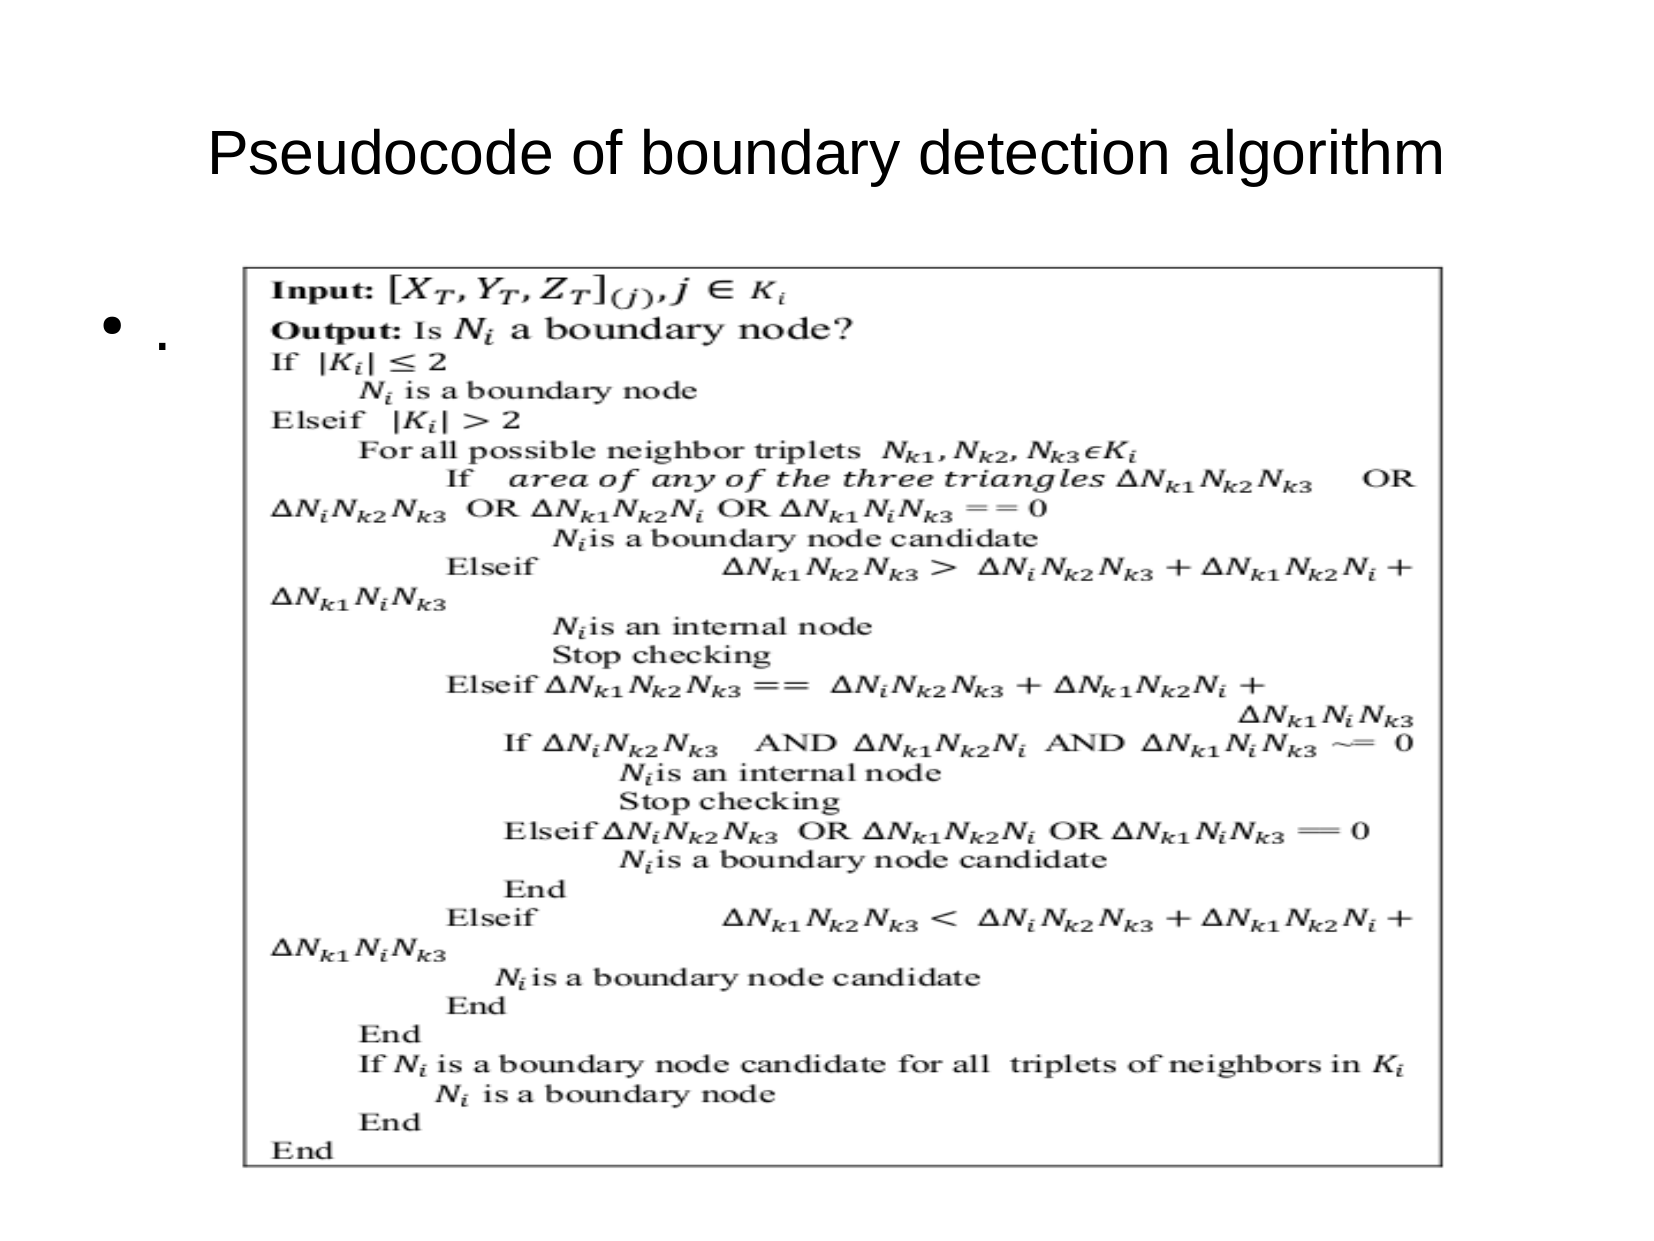

# Pseudocode of boundary detection algorithm
.